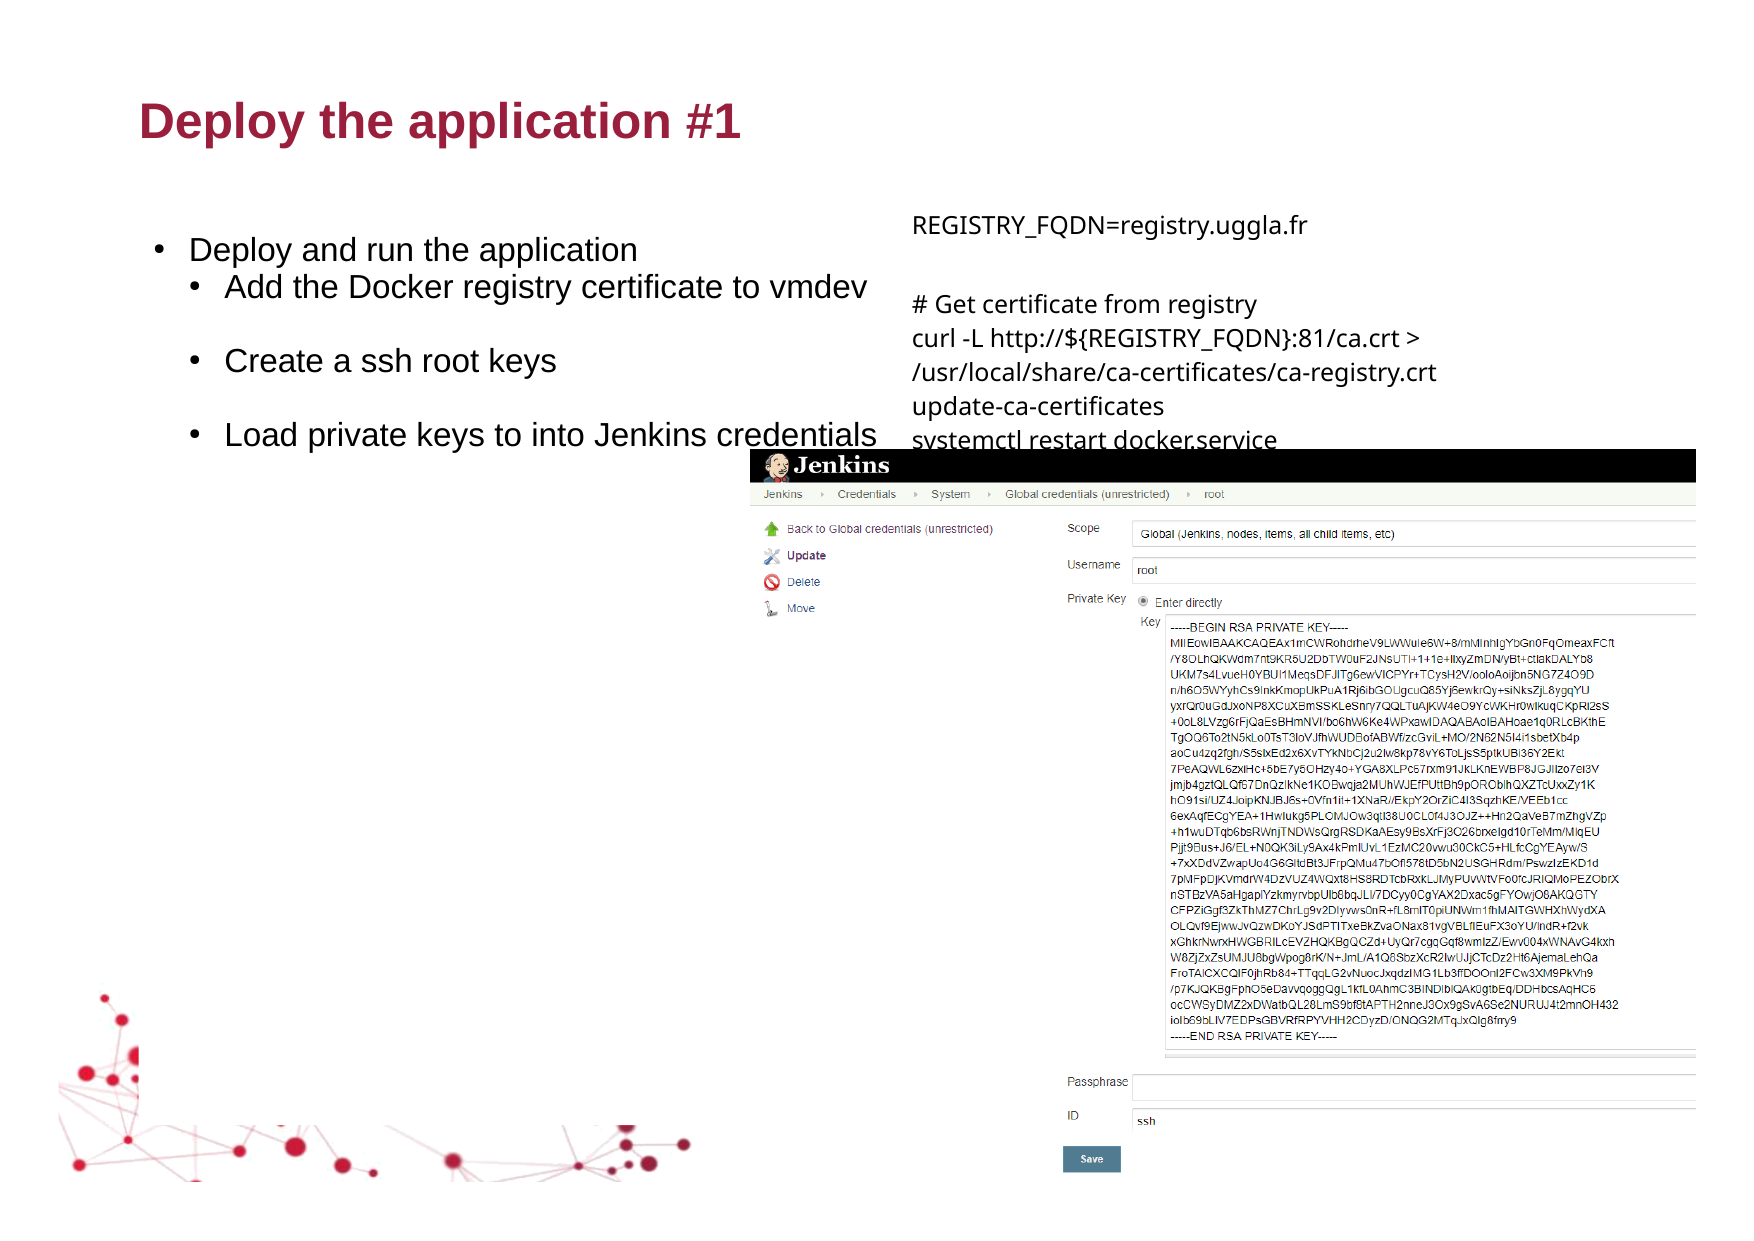

Deploy the application #1
REGISTRY_FQDN=registry.uggla.fr
# Get certificate from registry
curl -L http://${REGISTRY_FQDN}:81/ca.crt > /usr/local/share/ca-certificates/ca-registry.crt
update-ca-certificates
systemctl restart docker.service
Deploy and run the application
Add the Docker registry certificate to vmdev
Create a ssh root keys
Load private keys to into Jenkins credentials